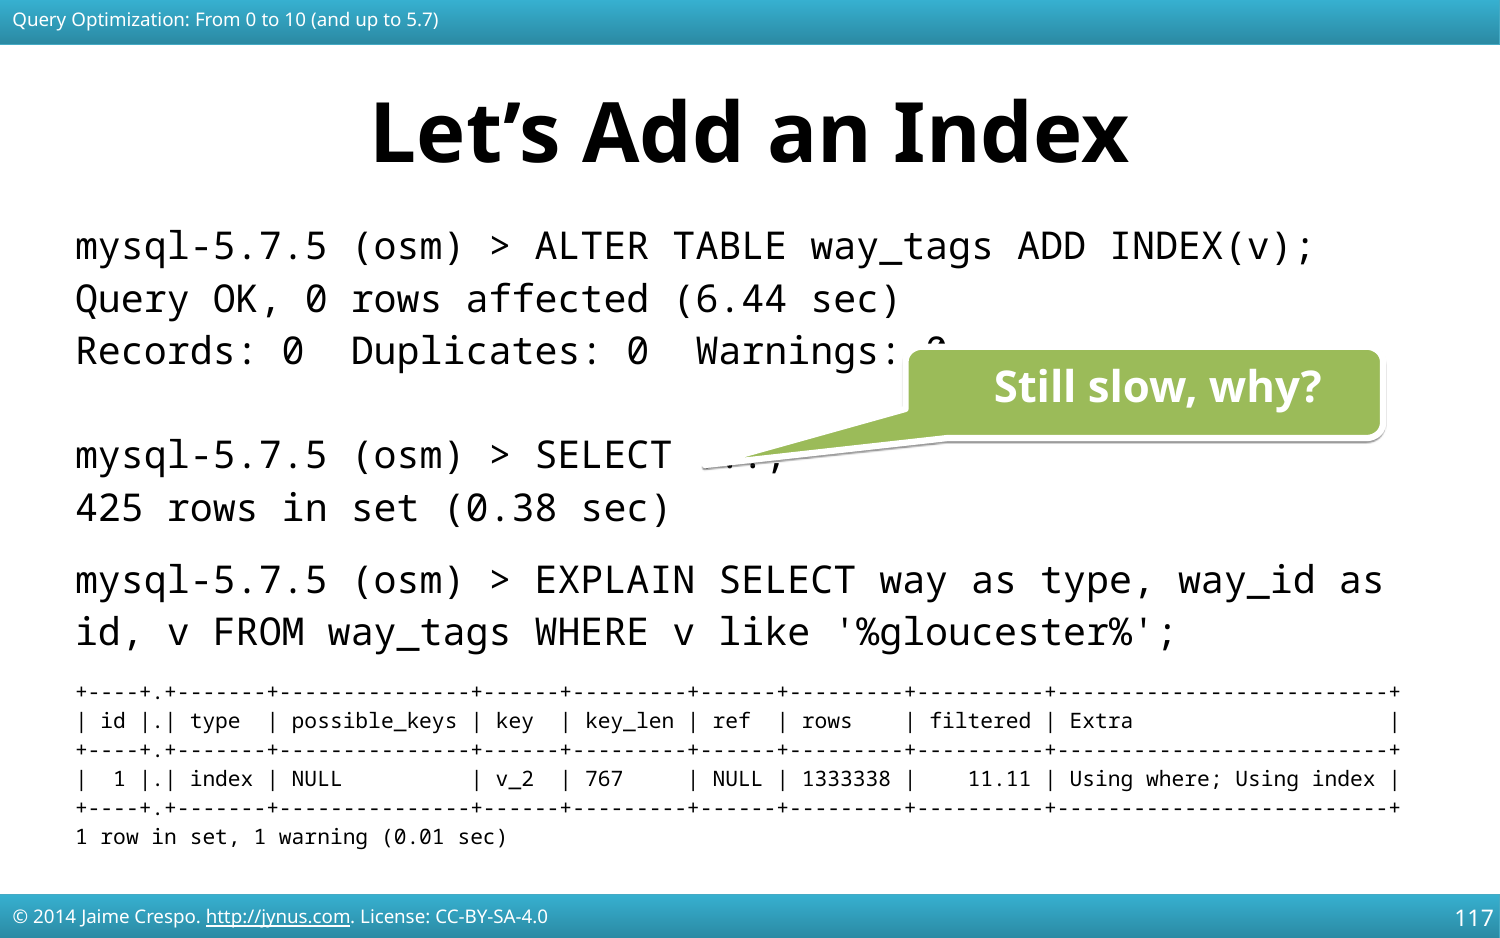

# Let’s Add an Index
mysql-5.7.5 (osm) > ALTER TABLE way_tags ADD INDEX(v);
Query OK, 0 rows affected (6.44 sec)
Records: 0 Duplicates: 0 Warnings: 0
mysql-5.7.5 (osm) > SELECT ...;
425 rows in set (0.38 sec)
mysql-5.7.5 (osm) > EXPLAIN SELECT way as type, way_id as id, v FROM way_tags WHERE v like '%gloucester%';
+----+.+-------+---------------+------+---------+------+---------+----------+--------------------------+
| id |.| type | possible_keys | key | key_len | ref | rows | filtered | Extra |
+----+.+-------+---------------+------+---------+------+---------+----------+--------------------------+
| 1 |.| index | NULL | v_2 | 767 | NULL | 1333338 | 11.11 | Using where; Using index |
+----+.+-------+---------------+------+---------+------+---------+----------+--------------------------+
1 row in set, 1 warning (0.01 sec)
Still slow, why?